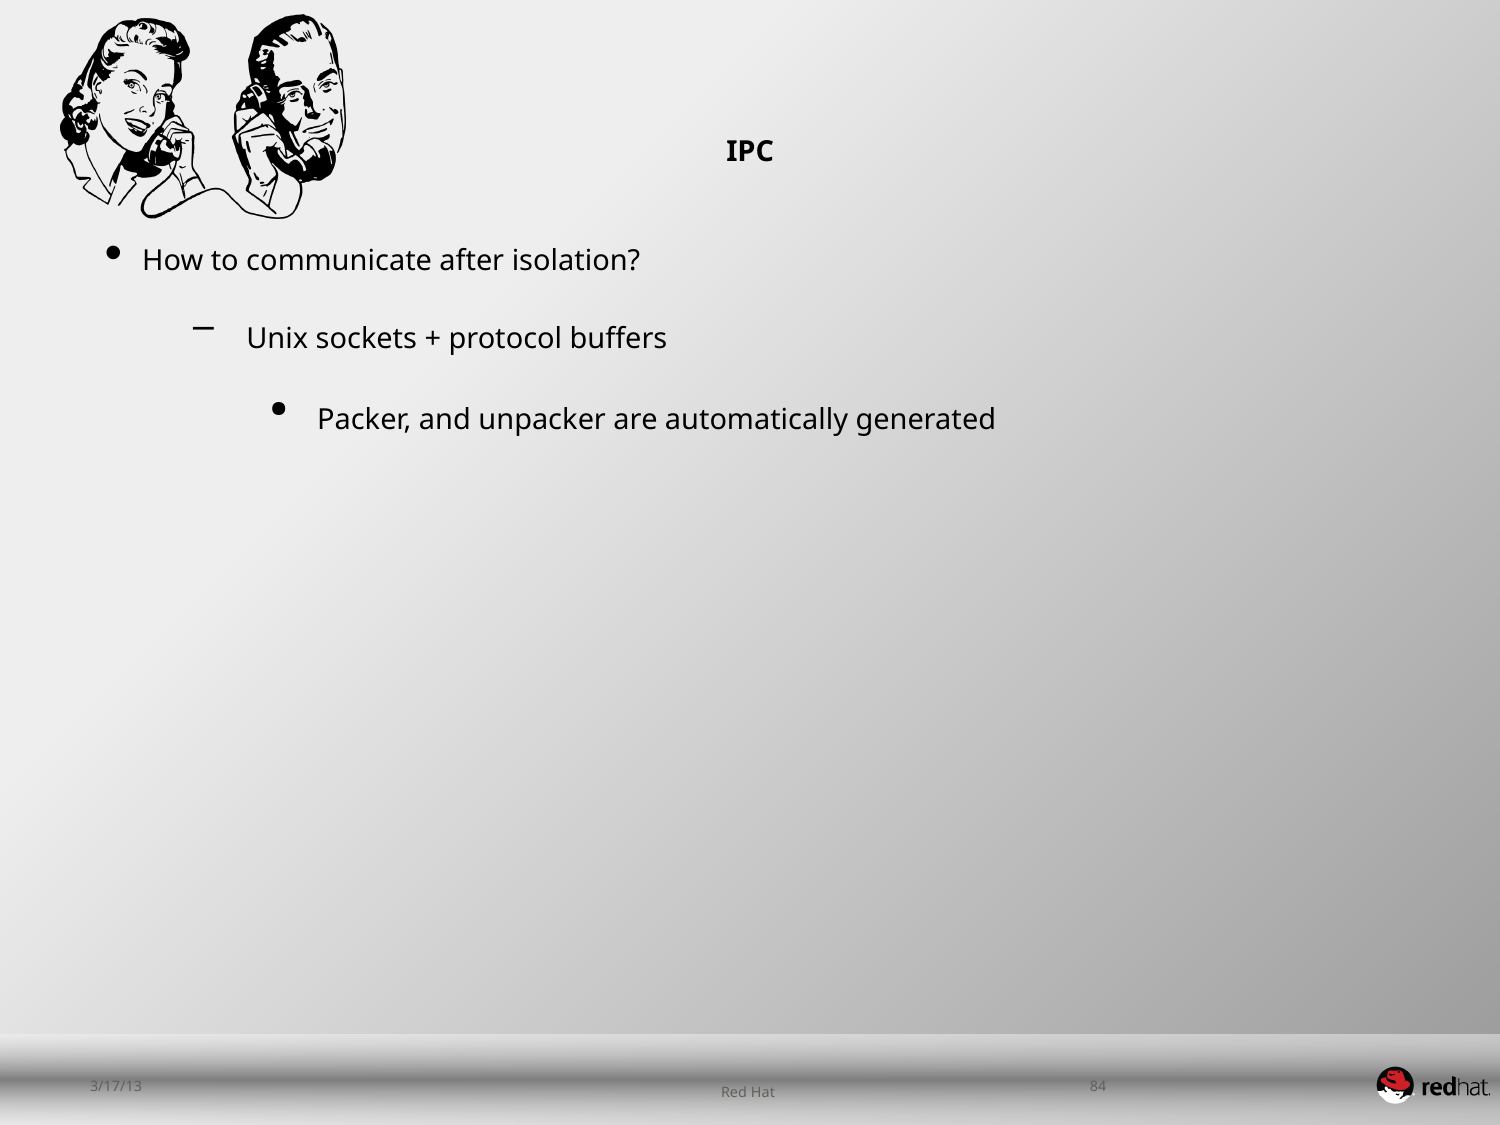

# IPC
How to communicate after isolation?
Unix sockets + protocol buffers
Packer, and unpacker are automatically generated
3/17/13
Red Hat